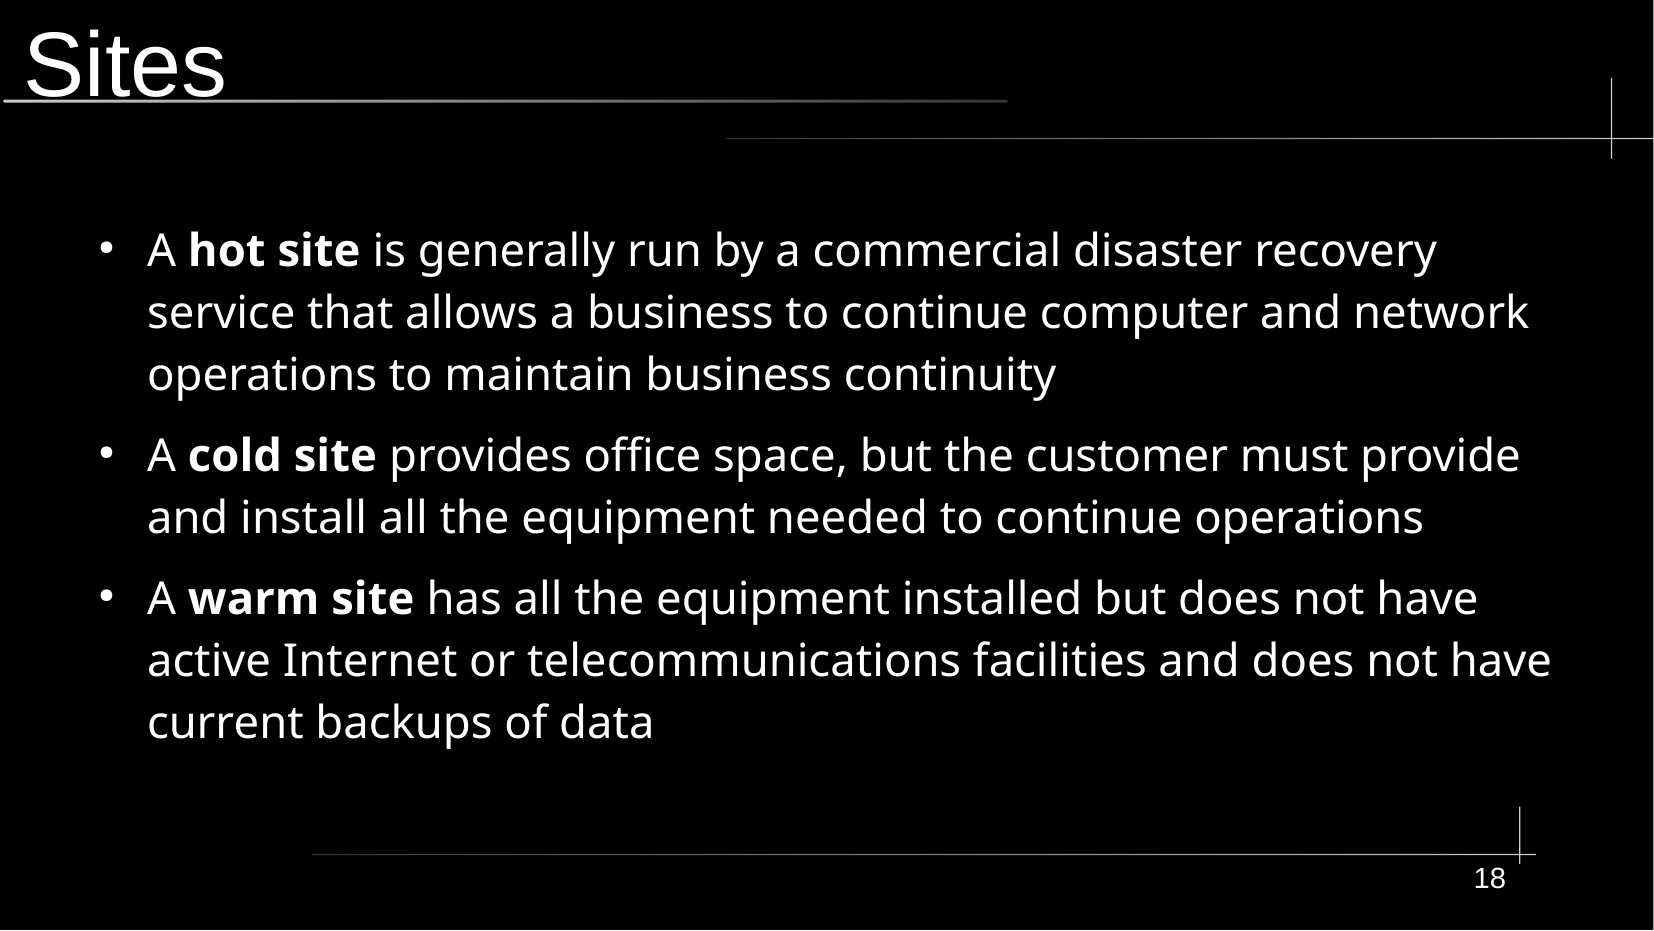

# Sites
A hot site is generally run by a commercial disaster recovery service that allows a business to continue computer and network operations to maintain business continuity
A cold site provides office space, but the customer must provide and install all the equipment needed to continue operations
A warm site has all the equipment installed but does not have active Internet or telecommunications facilities and does not have current backups of data
18